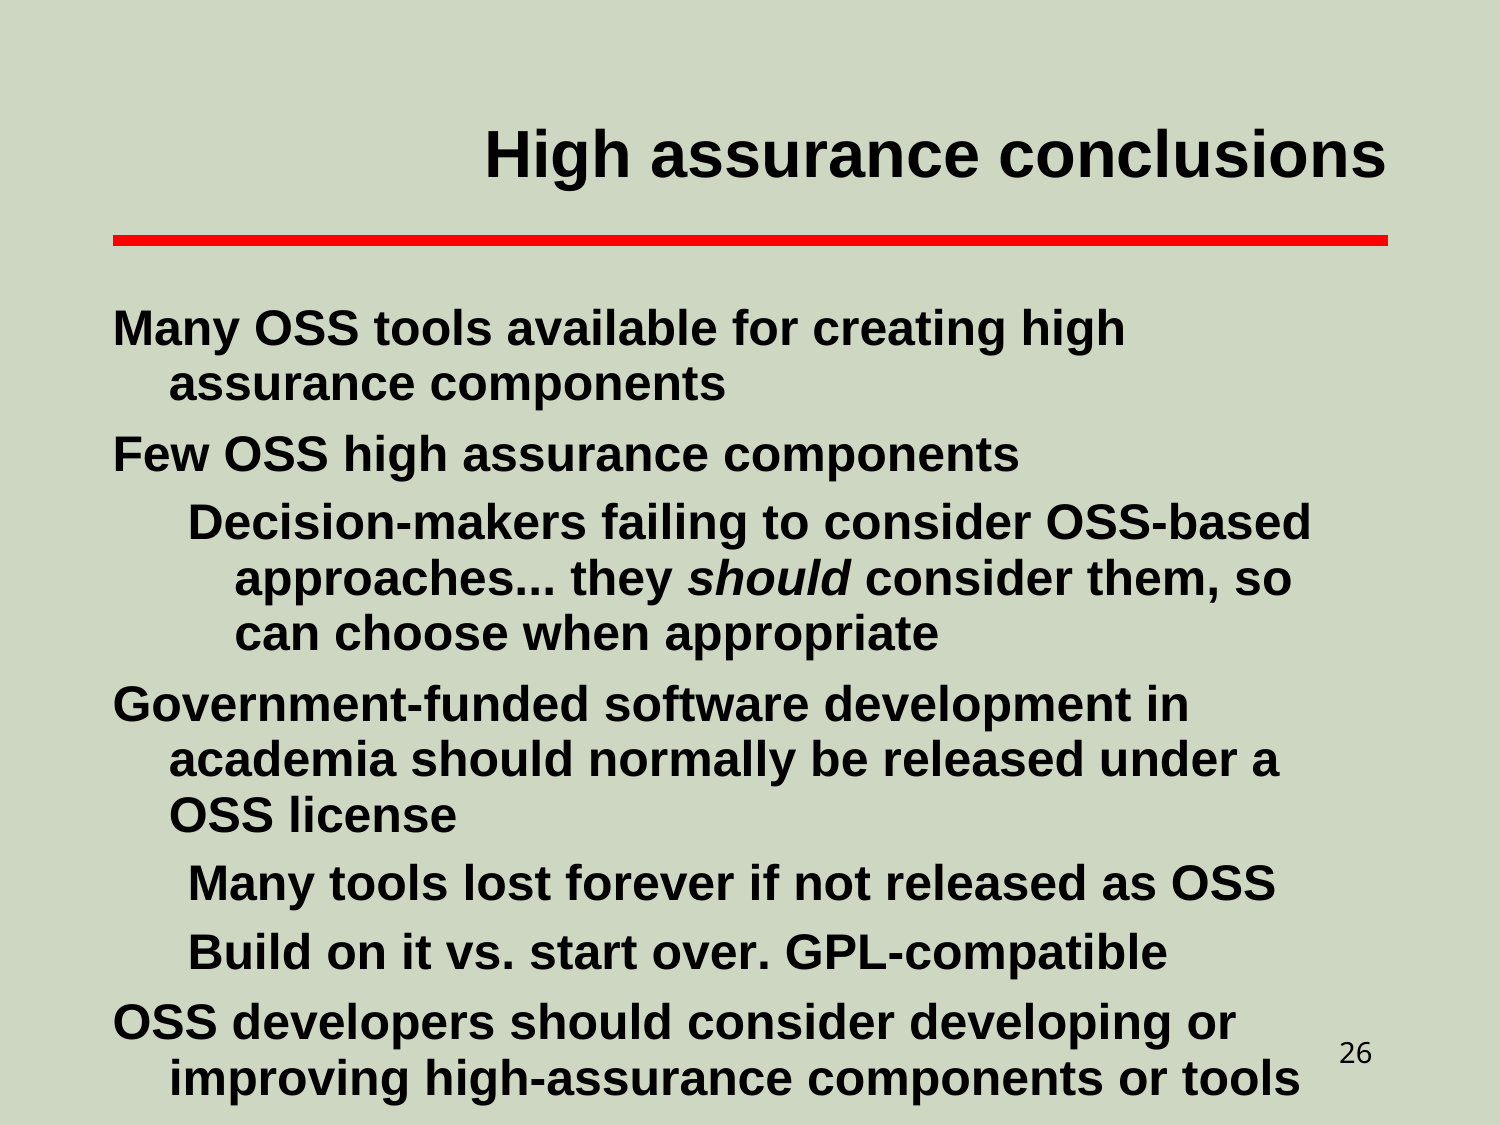

# High assurance conclusions
Many OSS tools available for creating high assurance components
Few OSS high assurance components
Decision-makers failing to consider OSS-based approaches... they should consider them, so can choose when appropriate
Government-funded software development in academia should normally be released under a OSS license
Many tools lost forever if not released as OSS
Build on it vs. start over. GPL-compatible
OSS developers should consider developing or improving high-assurance components or tools